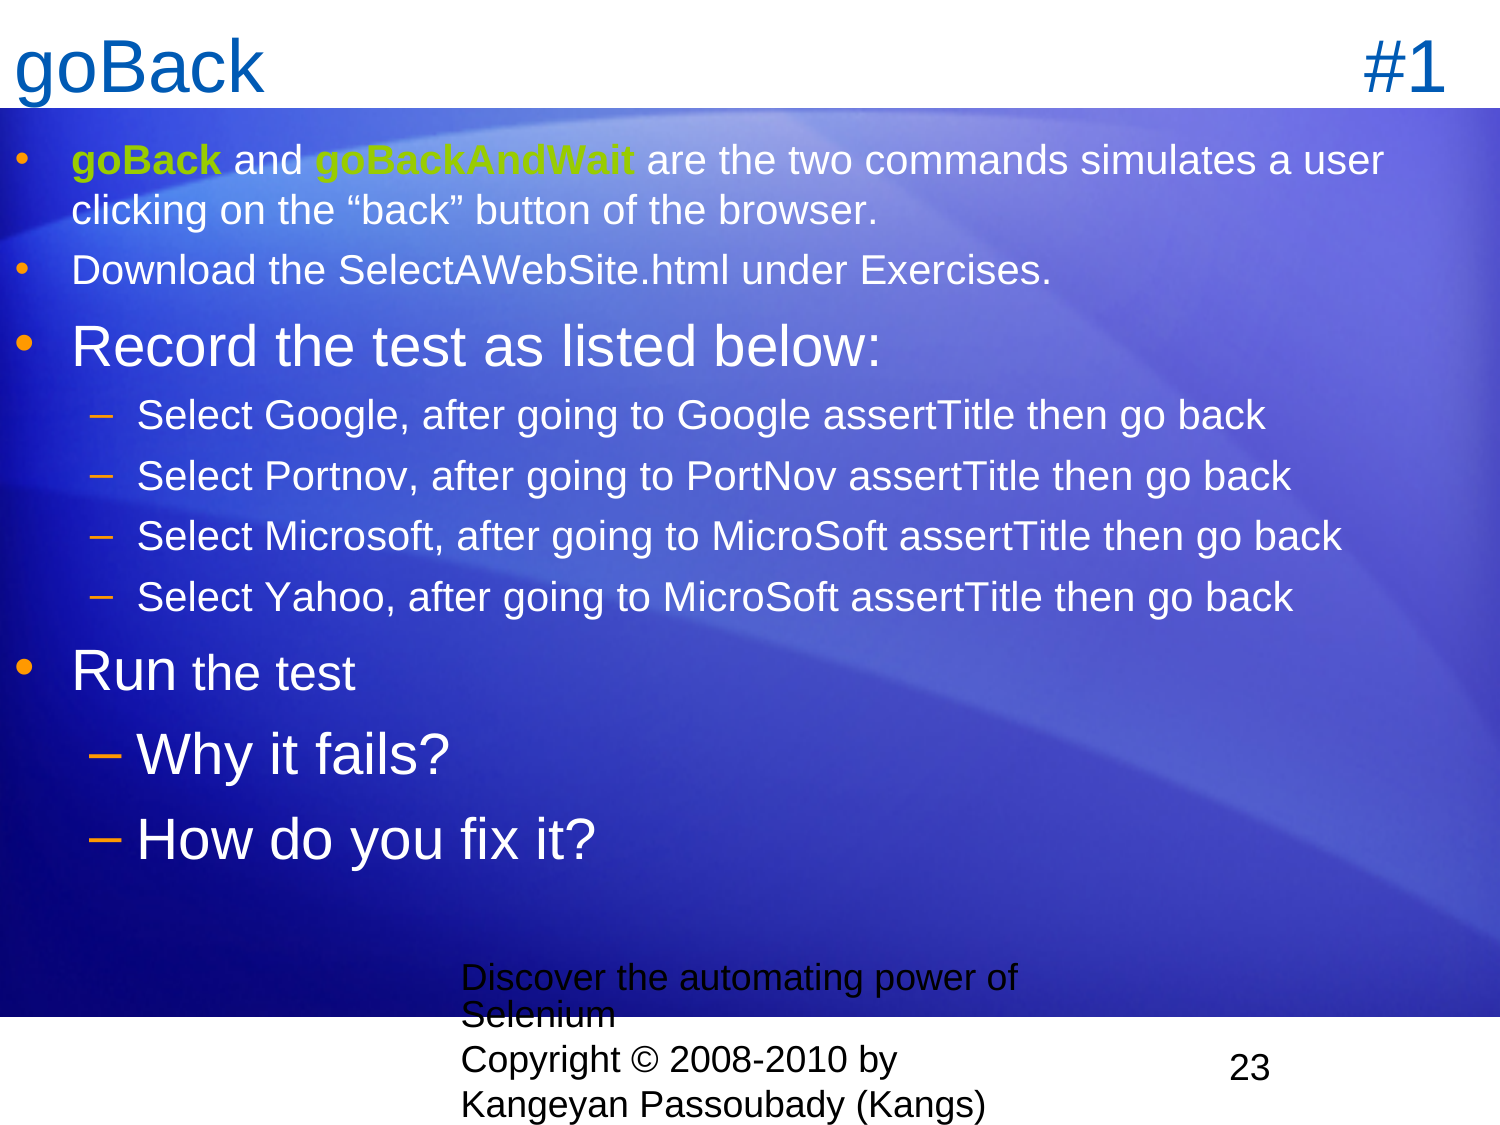

# goBack								#1
goBack and goBackAndWait are the two commands simulates a user clicking on the “back” button of the browser.
Download the SelectAWebSite.html under Exercises.
Record the test as listed below:
Select Google, after going to Google assertTitle then go back
Select Portnov, after going to PortNov assertTitle then go back
Select Microsoft, after going to MicroSoft assertTitle then go back
Select Yahoo, after going to MicroSoft assertTitle then go back
Run the test
Why it fails?
How do you fix it?
Discover the automating power of Selenium
23